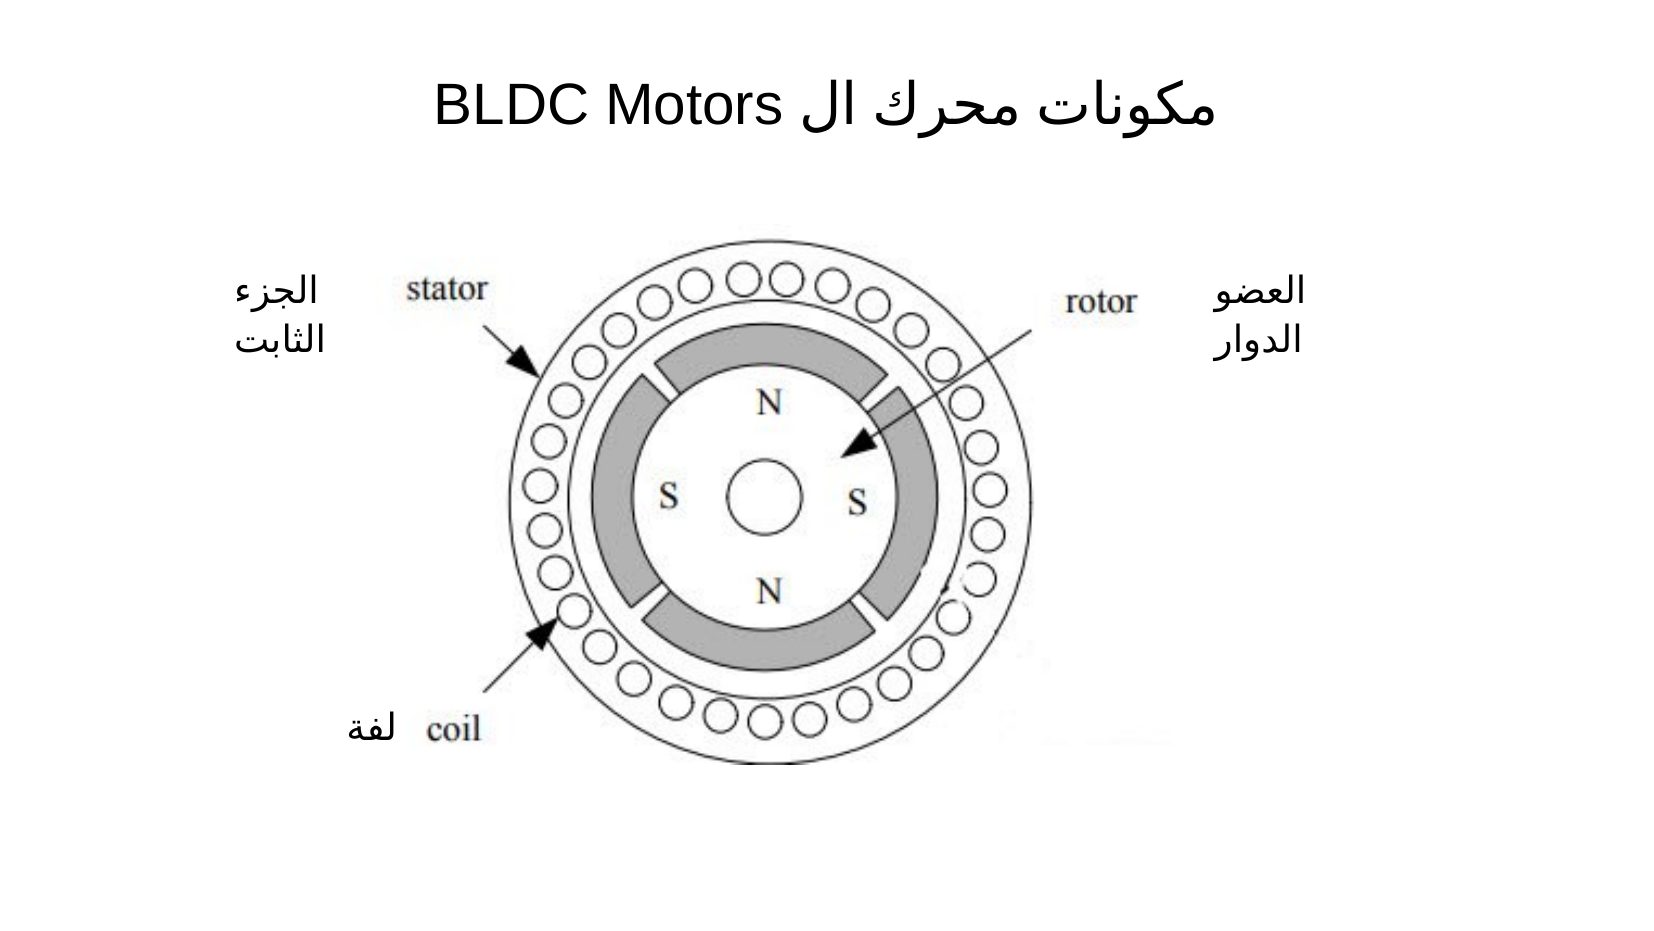

# مكونات محرك ال BLDC Motors
الجزء الثابت
العضو الدوار
لفة